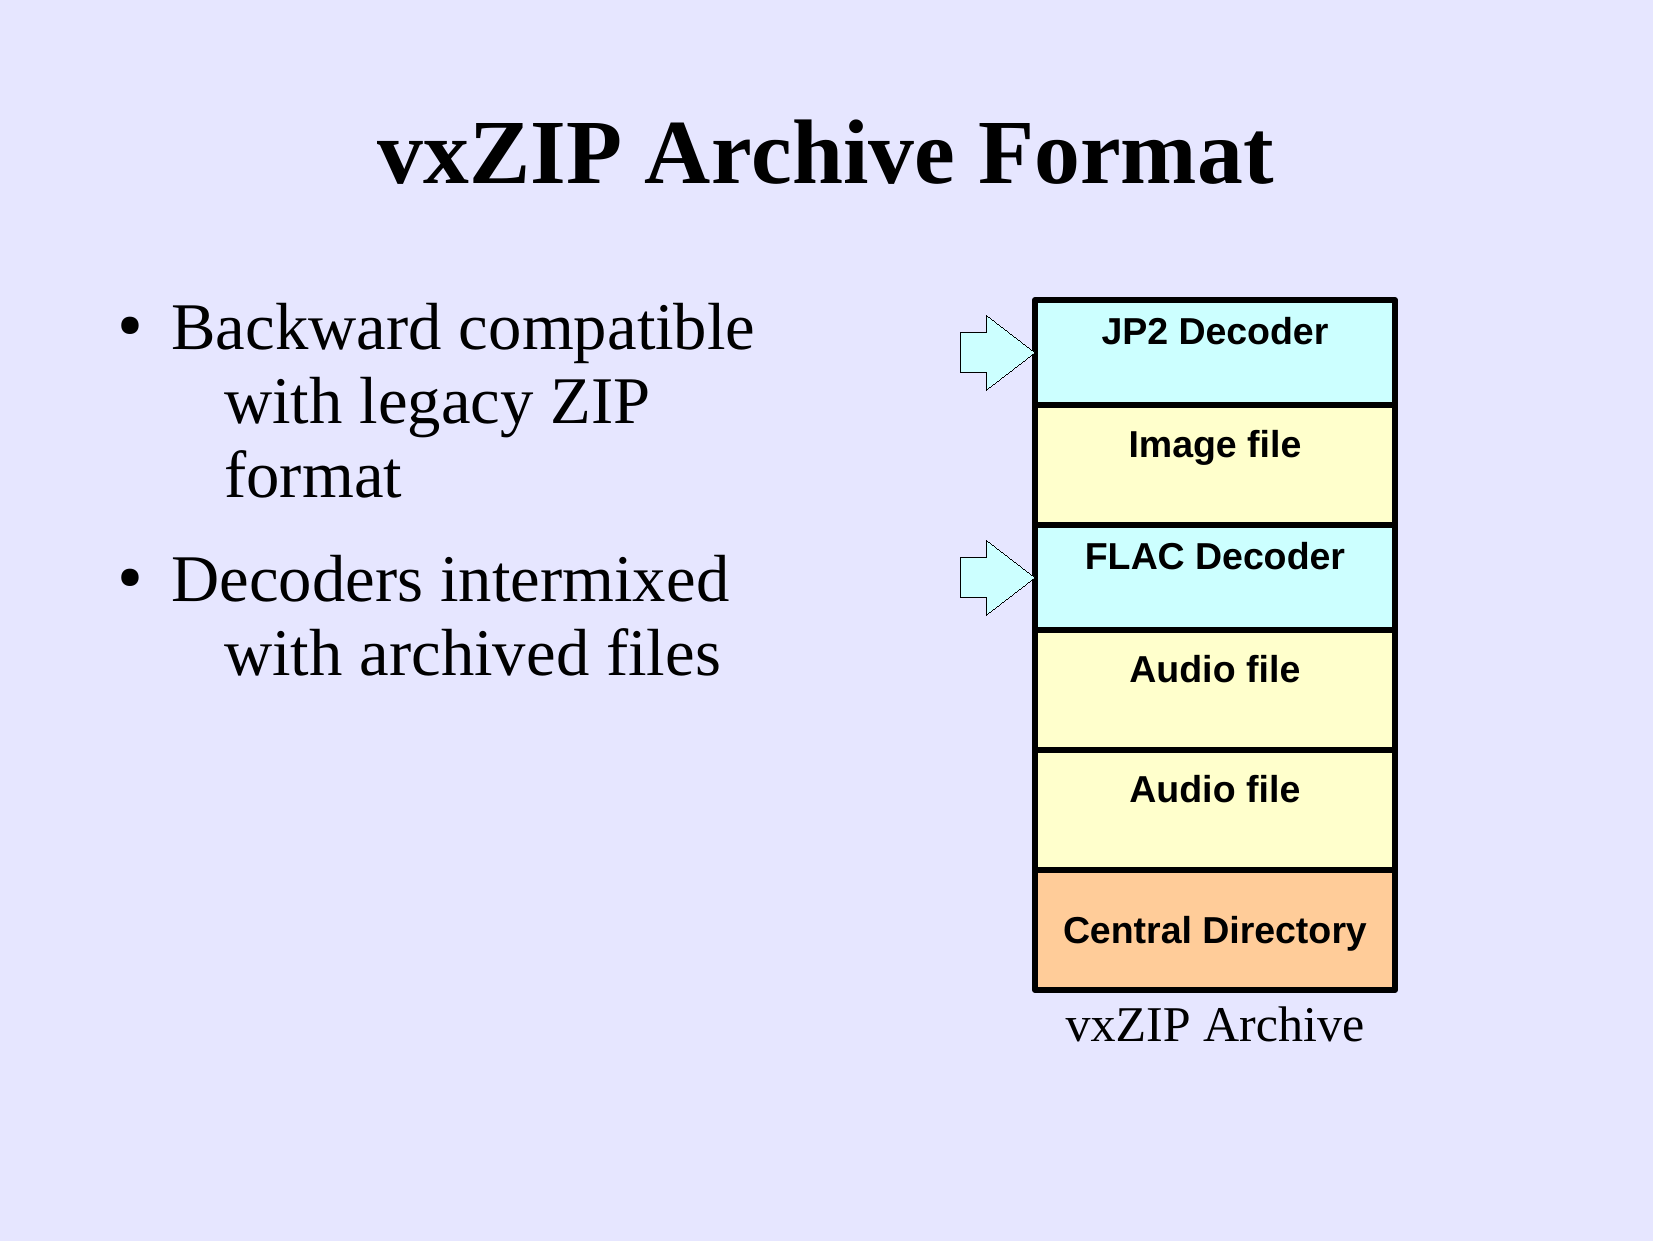

# vxZIP Archive Format
Backward compatible with legacy ZIP format
Decoders intermixed with archived files
JP2 Decoder
Image file
FLAC Decoder
Audio file
Audio file
Central Directory
vxZIP Archive